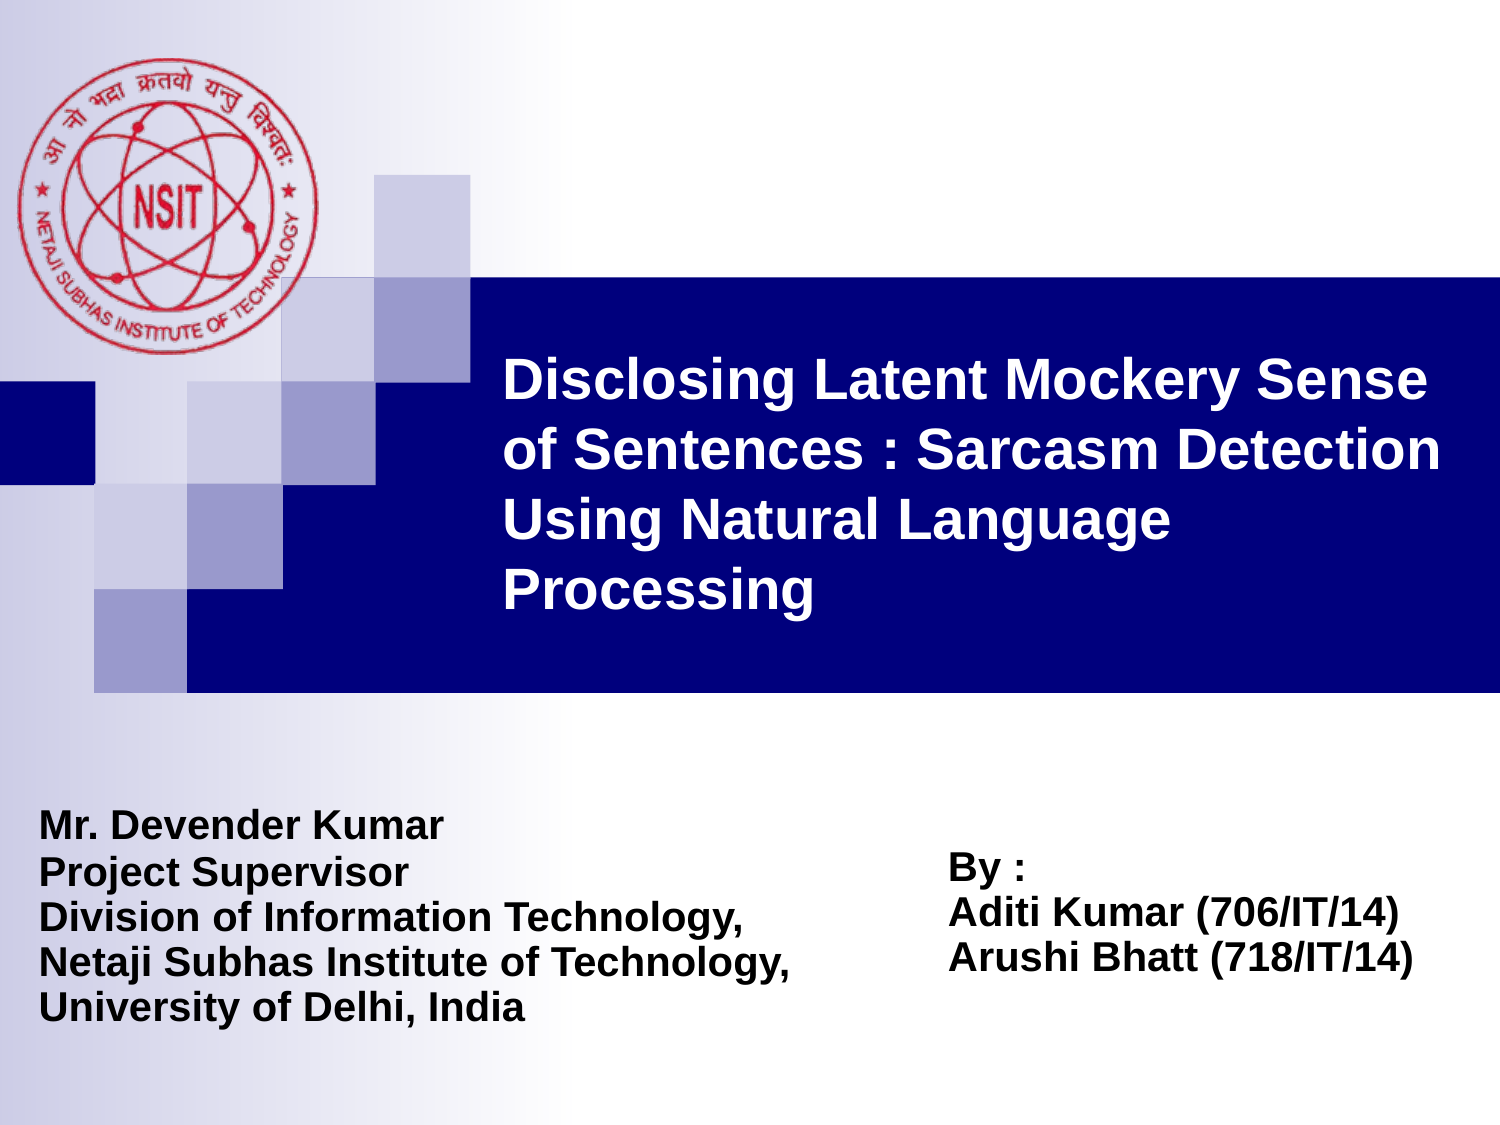

Disclosing Latent Mockery Sense of Sentences : Sarcasm Detection Using Natural Language Processing
Mr. Devender Kumar
Project Supervisor
Division of Information Technology,
Netaji Subhas Institute of Technology, University of Delhi, India
By :
Aditi Kumar (706/IT/14)
Arushi Bhatt (718/IT/14)